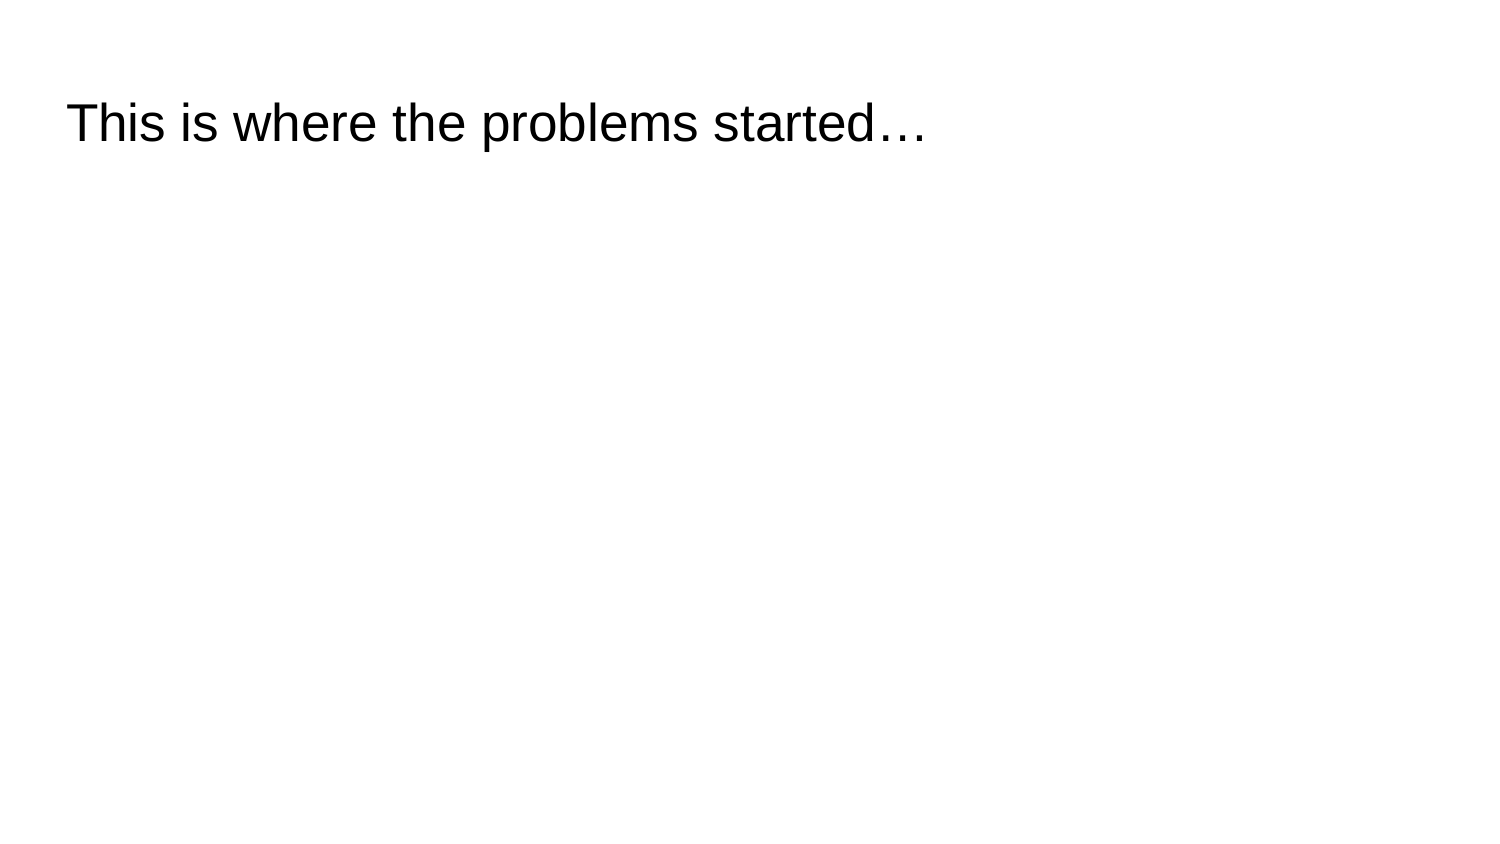

# This is where the problems started…